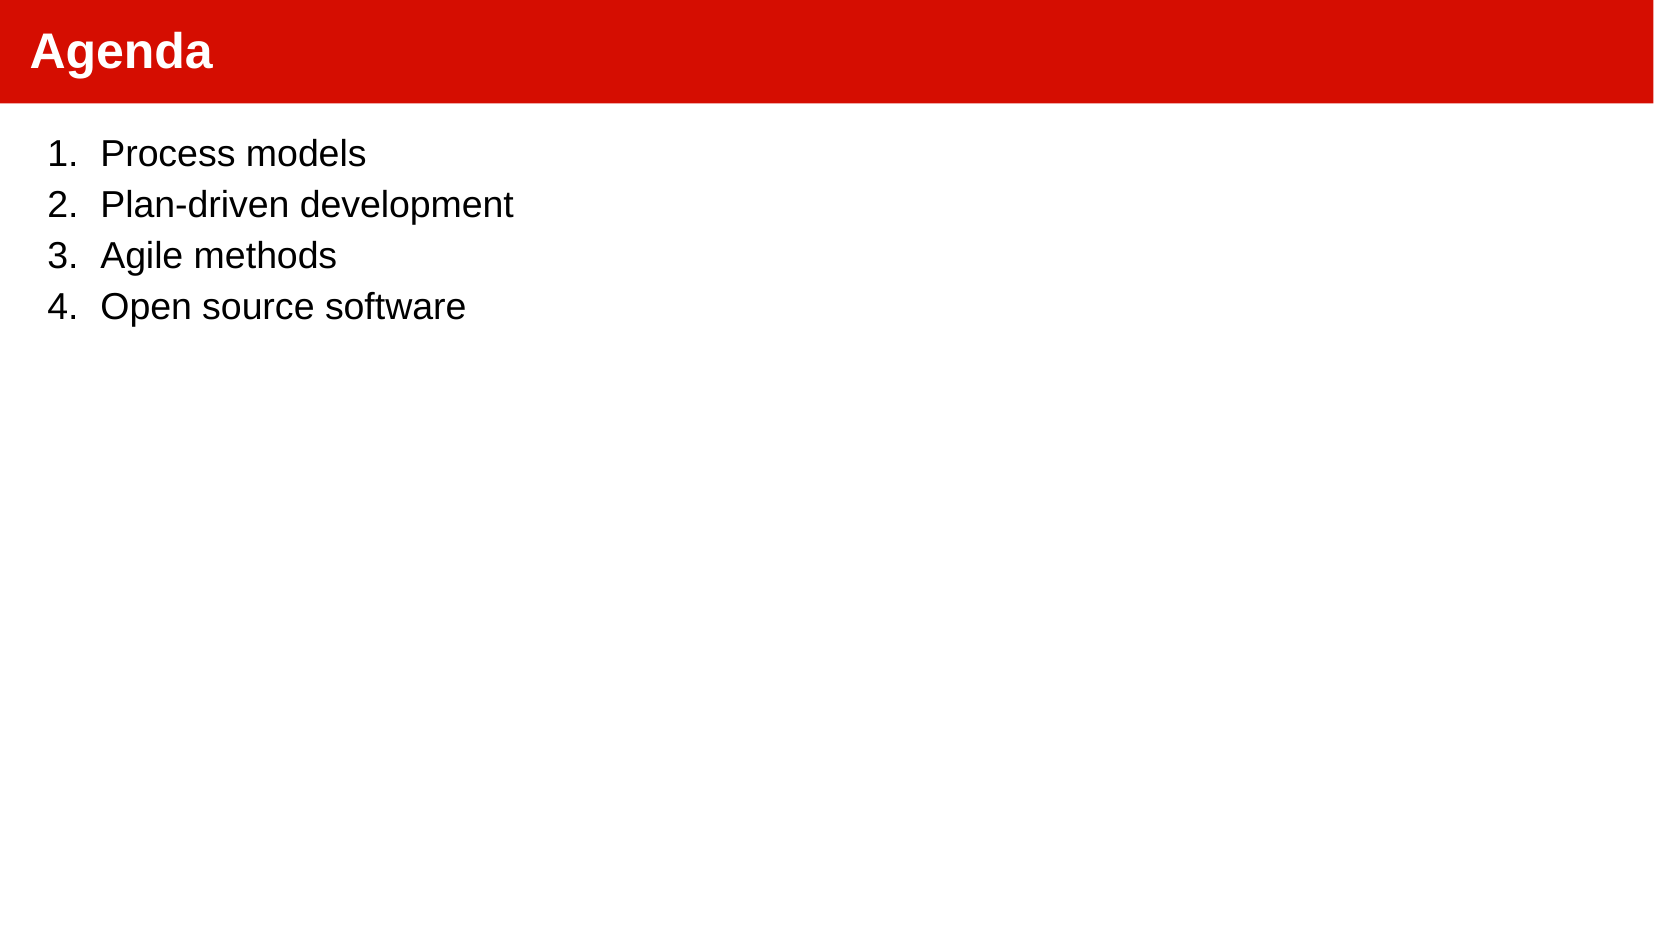

# Agenda
Process models
Plan-driven development
Agile methods
Open source software